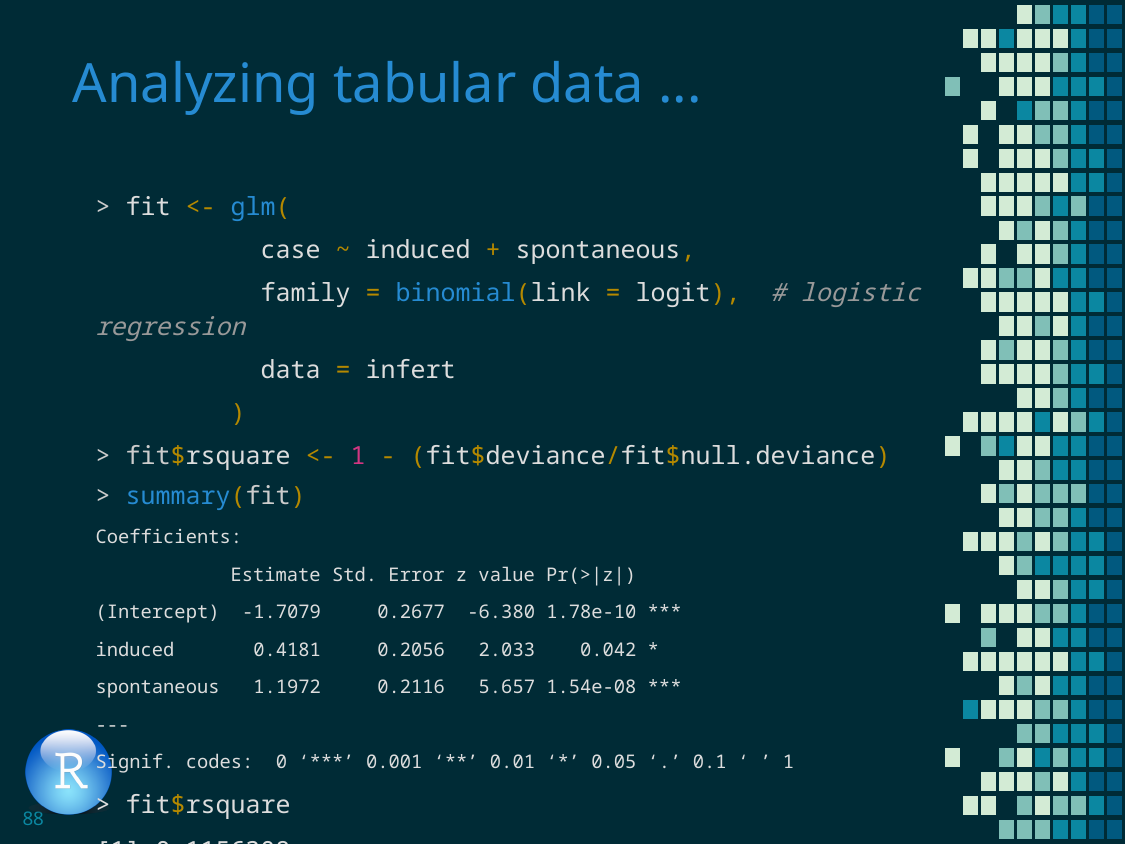

Analyzing tabular data ...
> fit <- glm(
 case ~ induced + spontaneous,
 family = binomial(link = logit), # logistic regression
 data = infert
 )
> fit$rsquare <- 1 - (fit$deviance/fit$null.deviance)
> summary(fit)
Coefficients:
 Estimate Std. Error z value Pr(>|z|)
(Intercept) -1.7079 0.2677 -6.380 1.78e-10 ***
induced 0.4181 0.2056 2.033 0.042 *
spontaneous 1.1972 0.2116 5.657 1.54e-08 ***
---
Signif. codes: 0 ‘***’ 0.001 ‘**’ 0.01 ‘*’ 0.05 ‘.’ 0.1 ‘ ’ 1
> fit$rsquare
[1] 0.1156308